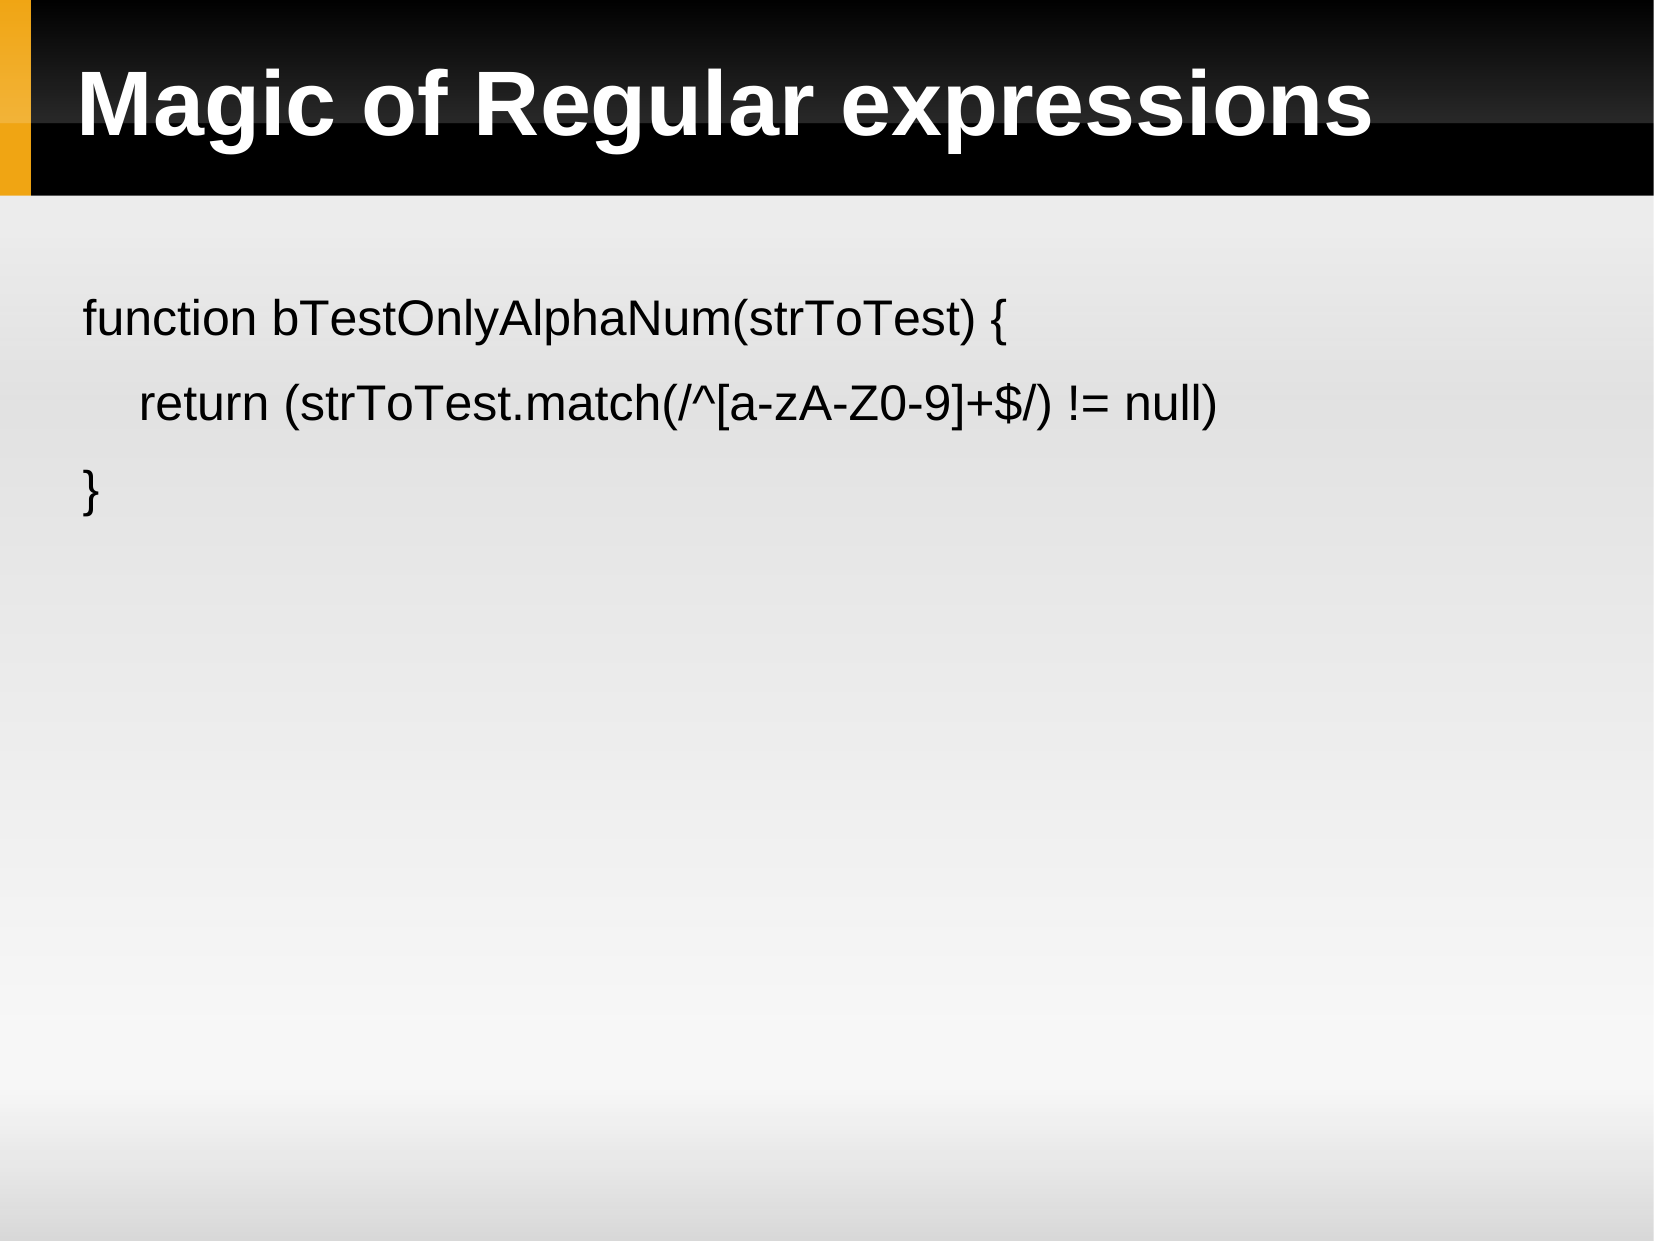

# Magic of Regular expressions
function bTestOnlyAlphaNum(strToTest) {
 return (strToTest.match(/^[a-zA-Z0-9]+$/) != null)
}